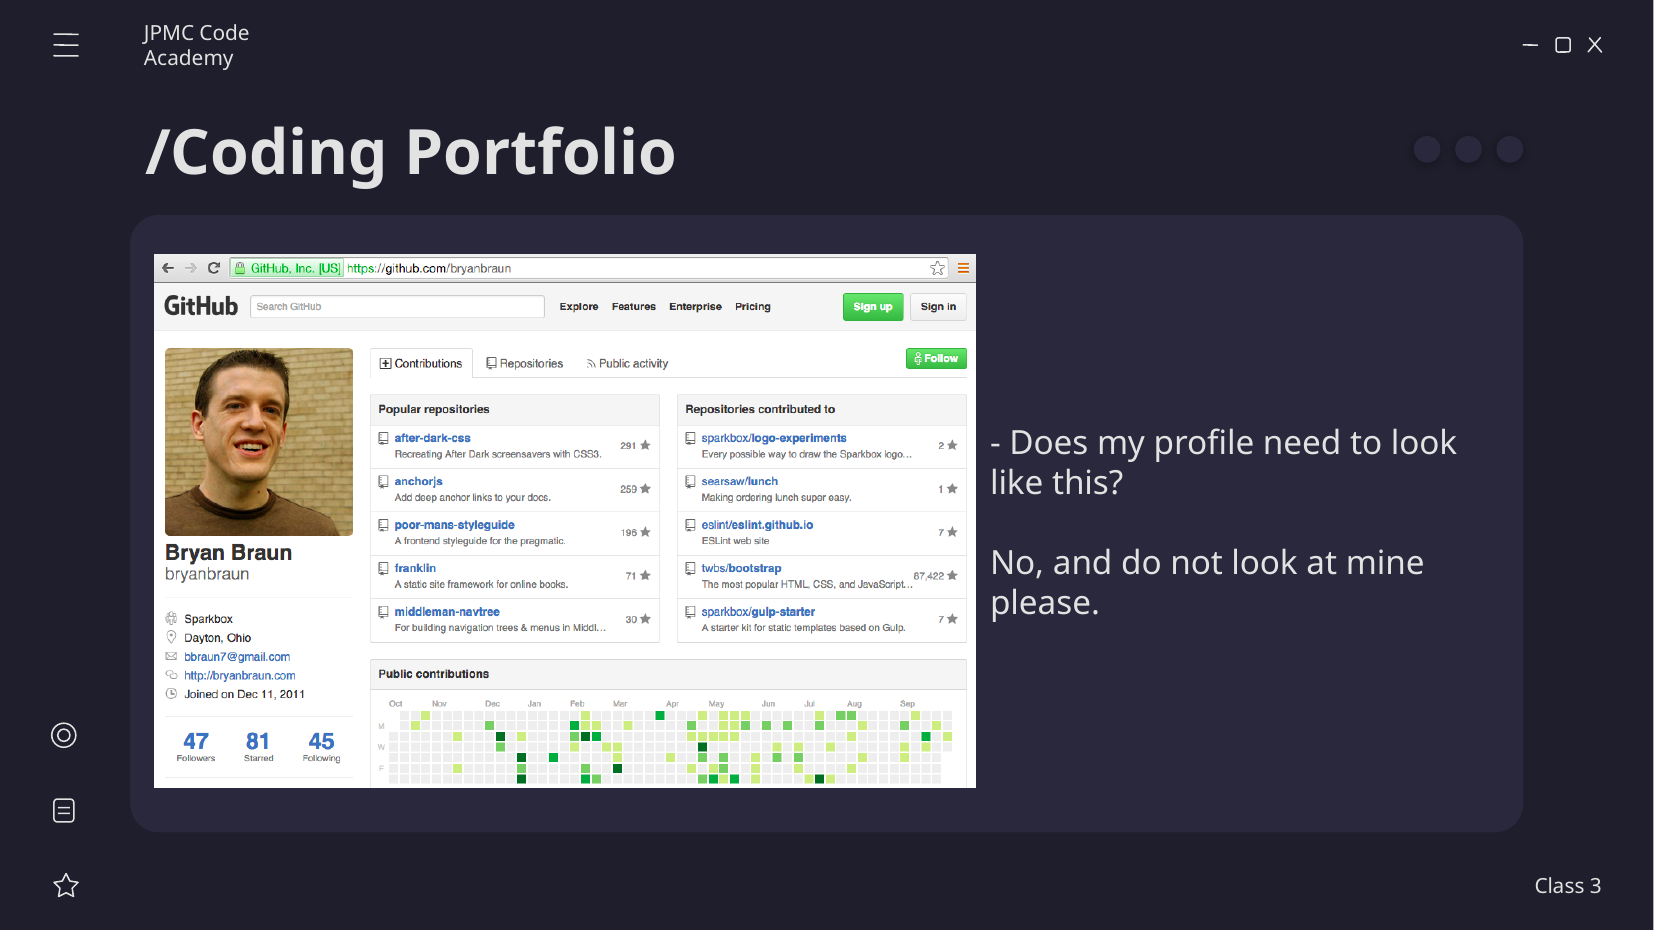

JPMC Code Academy
# /Coding Portfolio
- Does my profile need to look like this?
No, and do not look at mine please.
Class 3